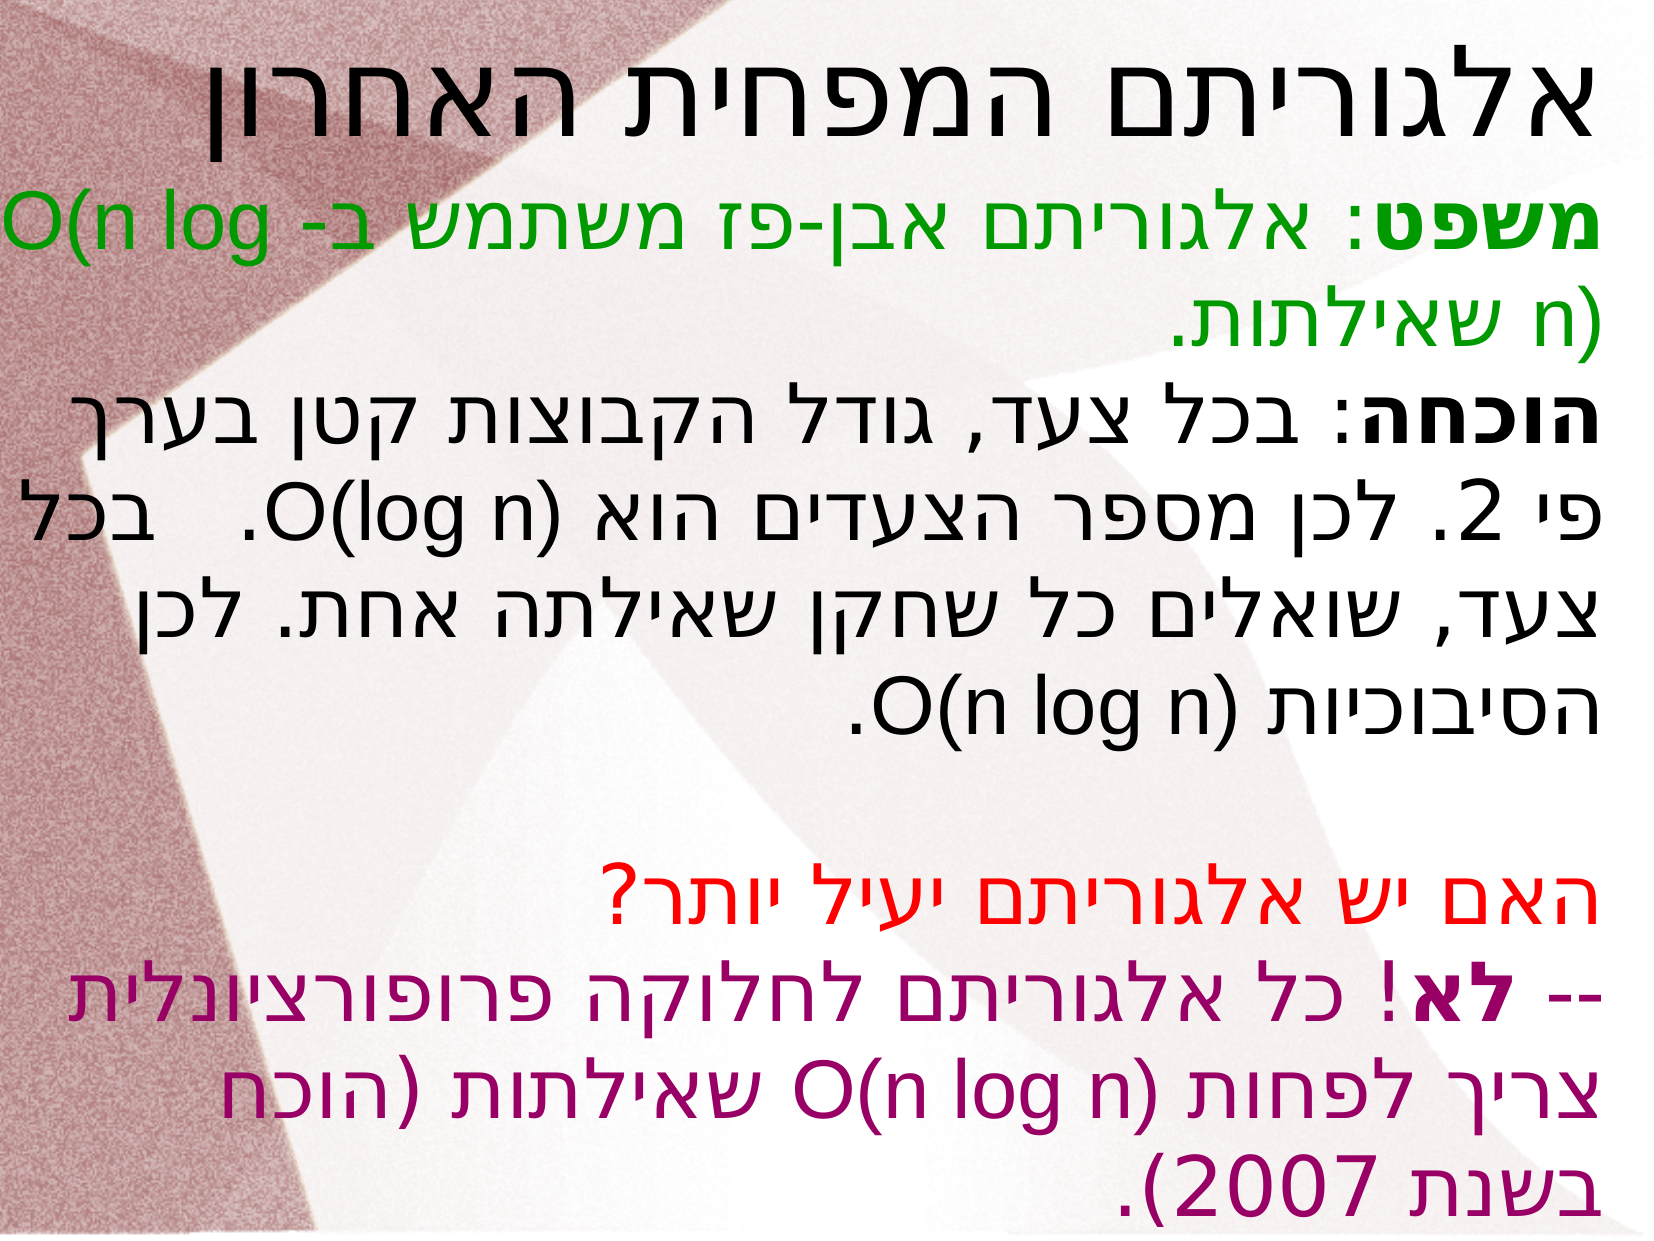

# אלגוריתם המפחית האחרון
משפט: אלגוריתם אבן-פז משתמש ב- O(n log n) שאילתות.
הוכחה: בכל צעד, גודל הקבוצות קטן בערך פי 2. לכן מספר הצעדים הוא O(log n). בכל צעד, שואלים כל שחקן שאילתה אחת. לכן הסיבוכיות O(n log n).
האם יש אלגוריתם יעיל יותר?
-- לא! כל אלגוריתם לחלוקה פרופורציונלית צריך לפחות O(n log n) שאילתות (הוכח בשנת 2007).